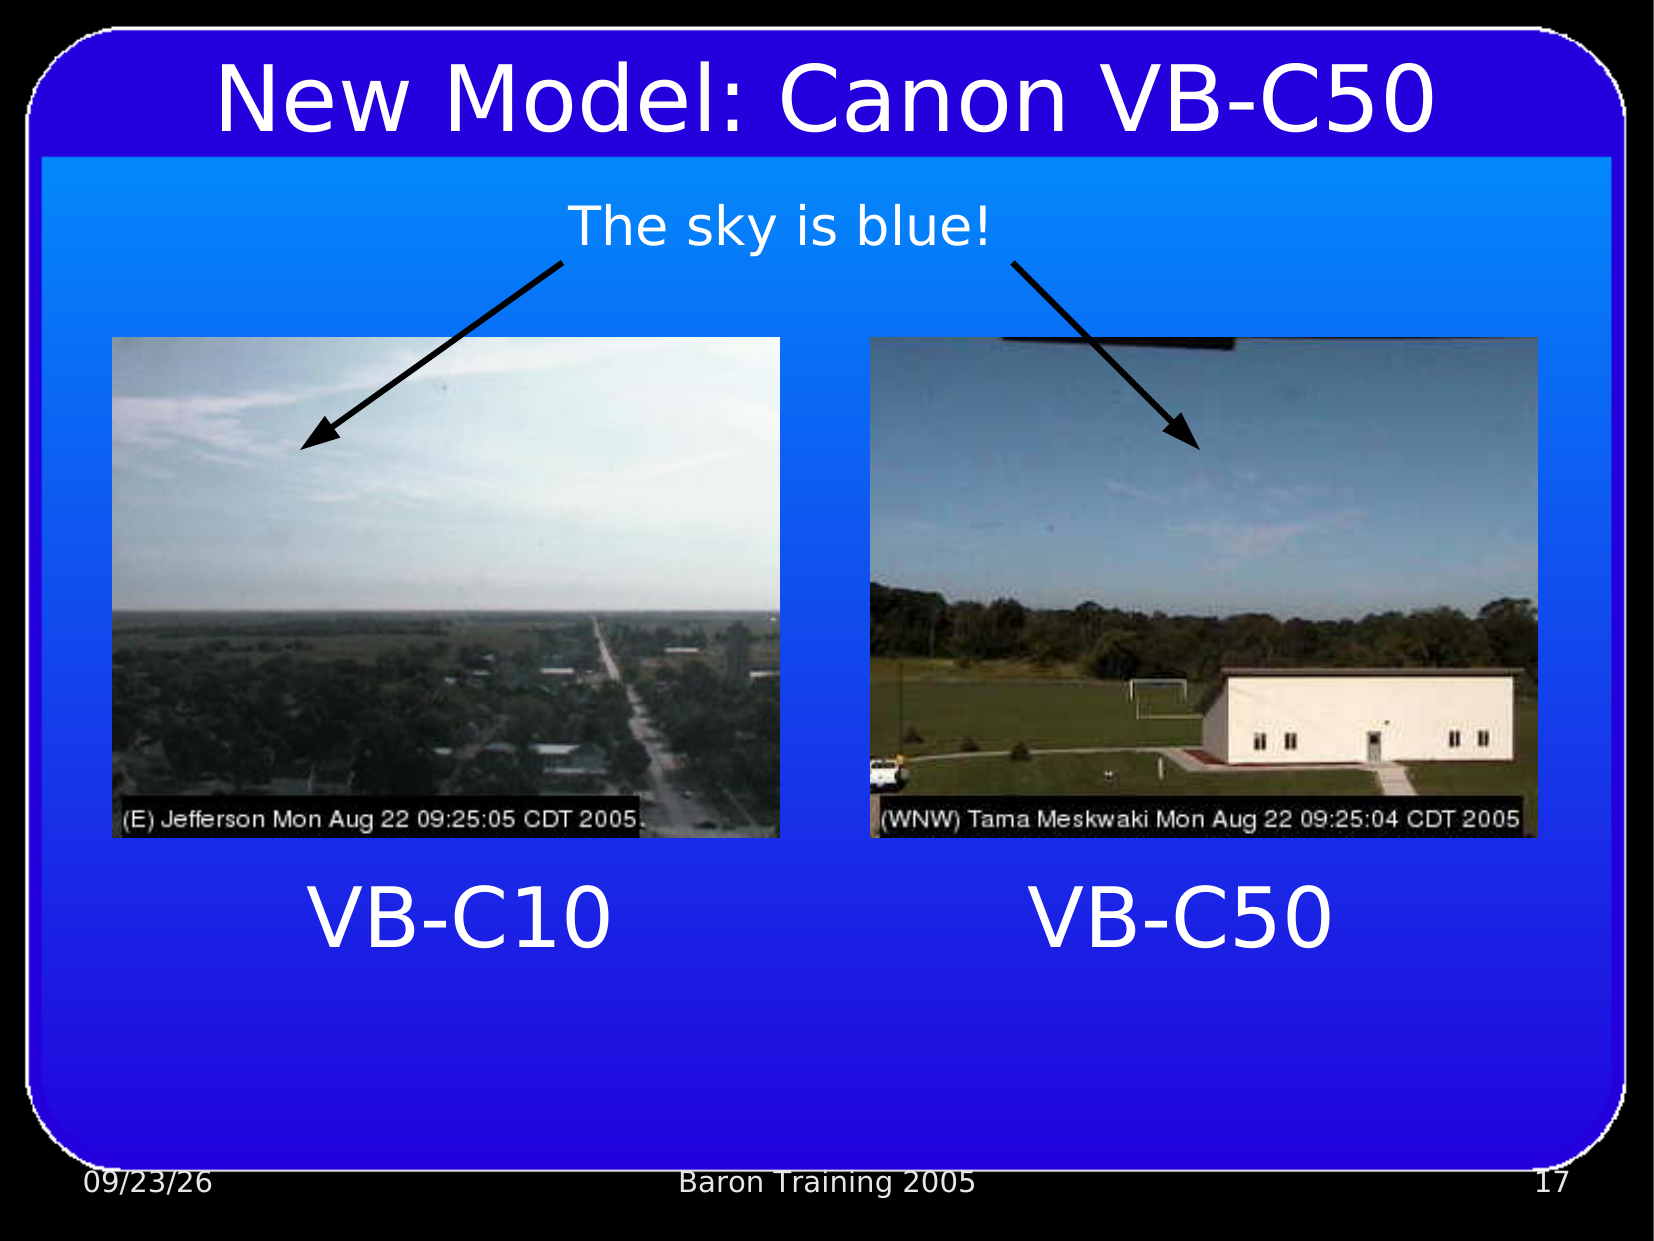

# New Model: Canon VB-C50
The sky is blue!
VB-C10
VB-C50
Baron Training 2005
17